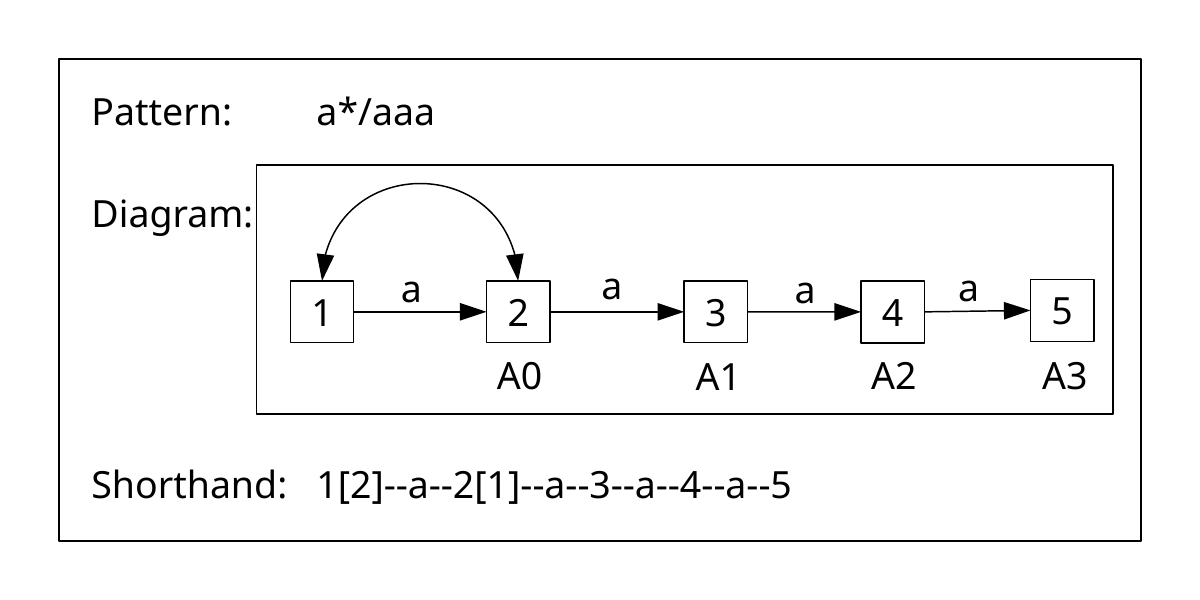

Pattern:		a*/aaa
Diagram:
a
a
a
a
5
1
2
3
4
A0
A3
A2
A1
Shorthand:	1[2]--a--2[1]--a--3--a--4--a--5